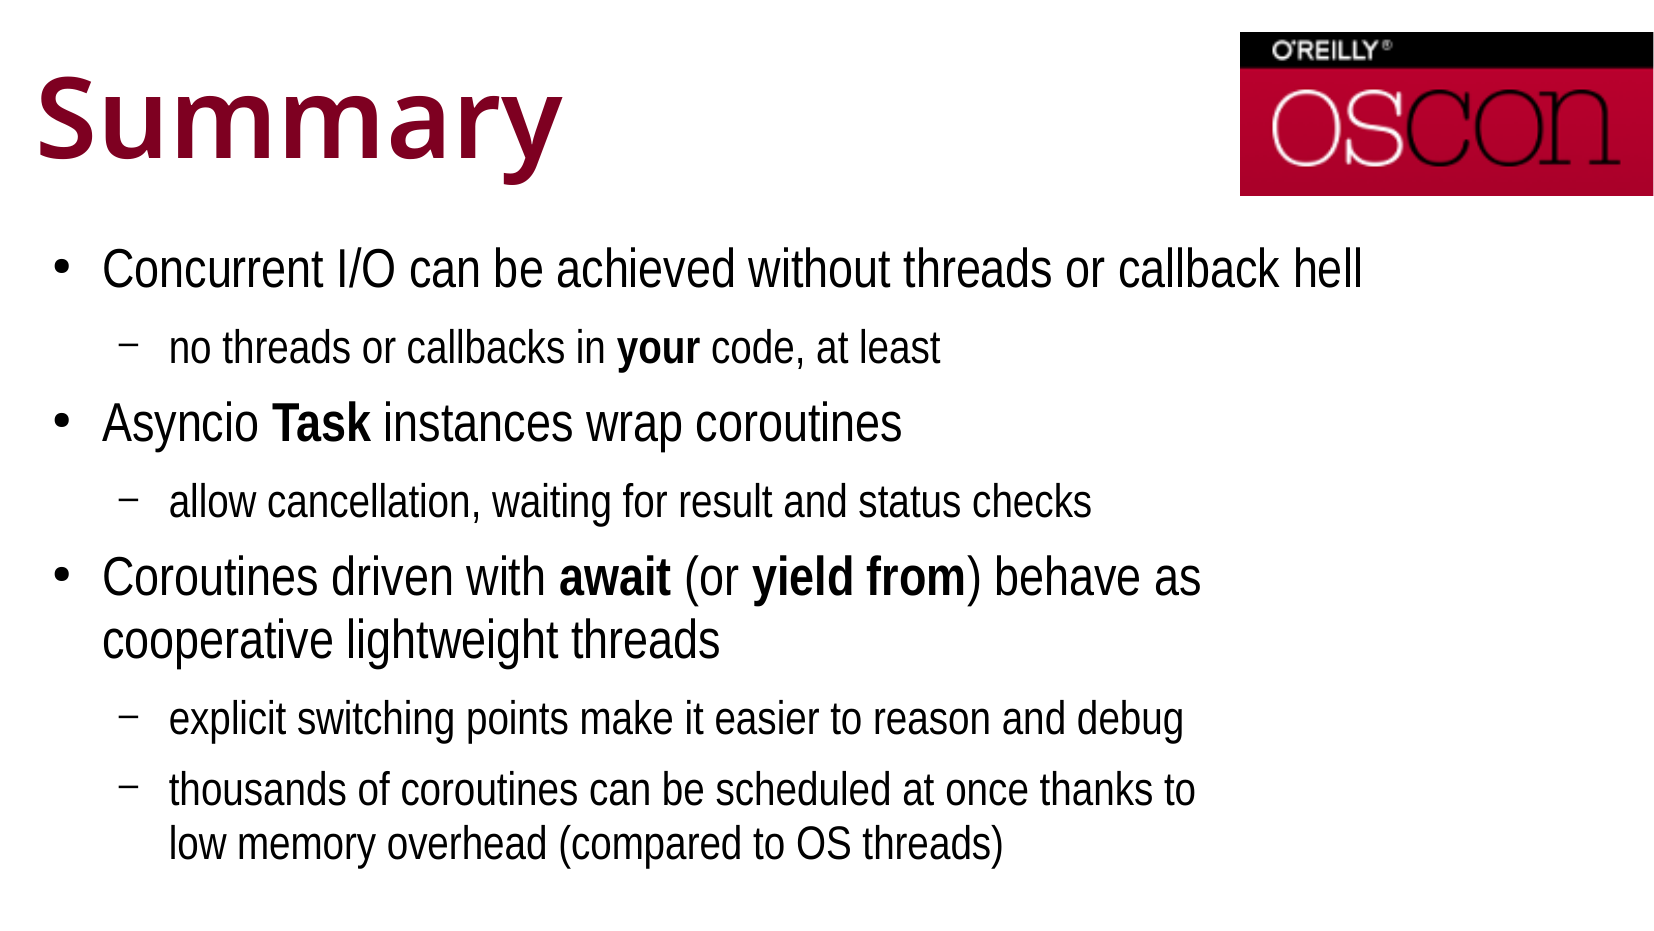

# Summary
Concurrent I/O can be achieved without threads or callback hell
no threads or callbacks in your code, at least
Asyncio Task instances wrap coroutines
allow cancellation, waiting for result and status checks
Coroutines driven with await (or yield from) behave as
cooperative lightweight threads
explicit switching points make it easier to reason and debug
thousands of coroutines can be scheduled at once thanks to
low memory overhead (compared to OS threads)